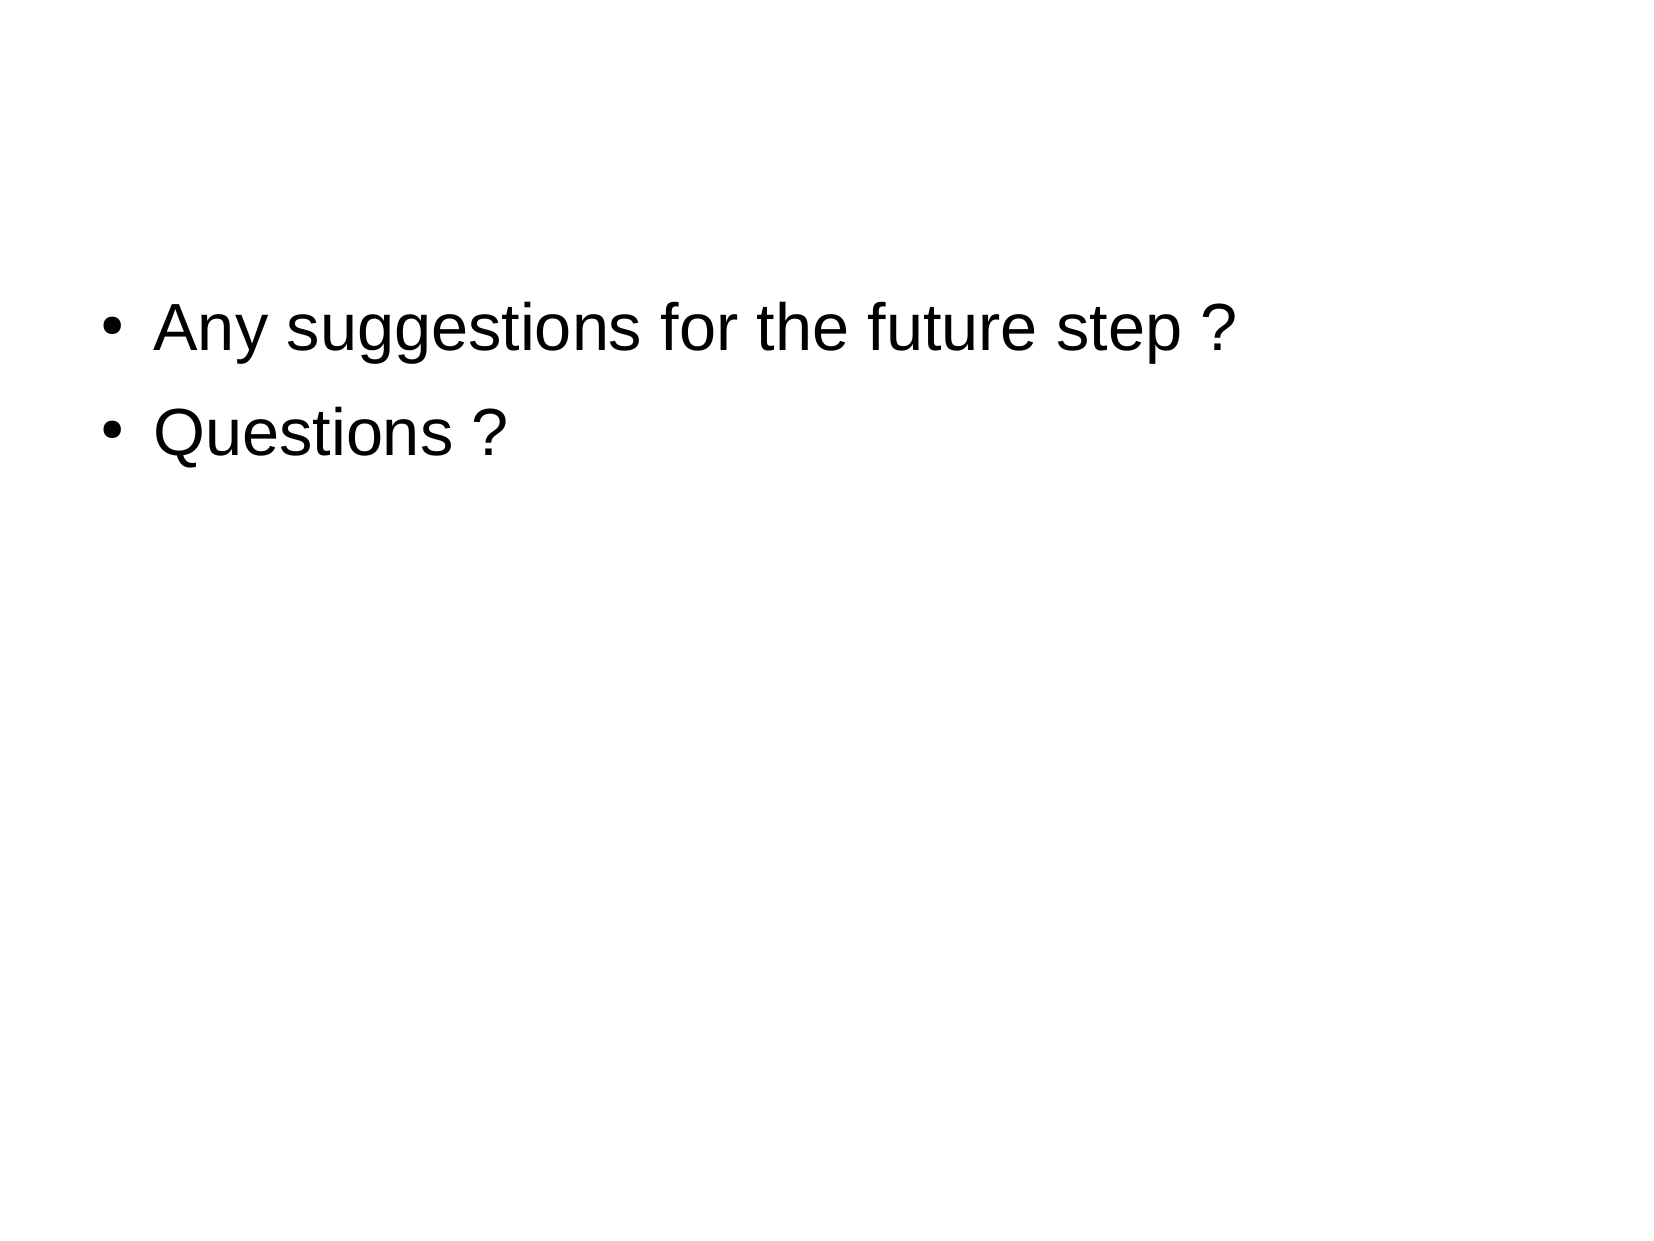

#
Any suggestions for the future step ?
Questions ?